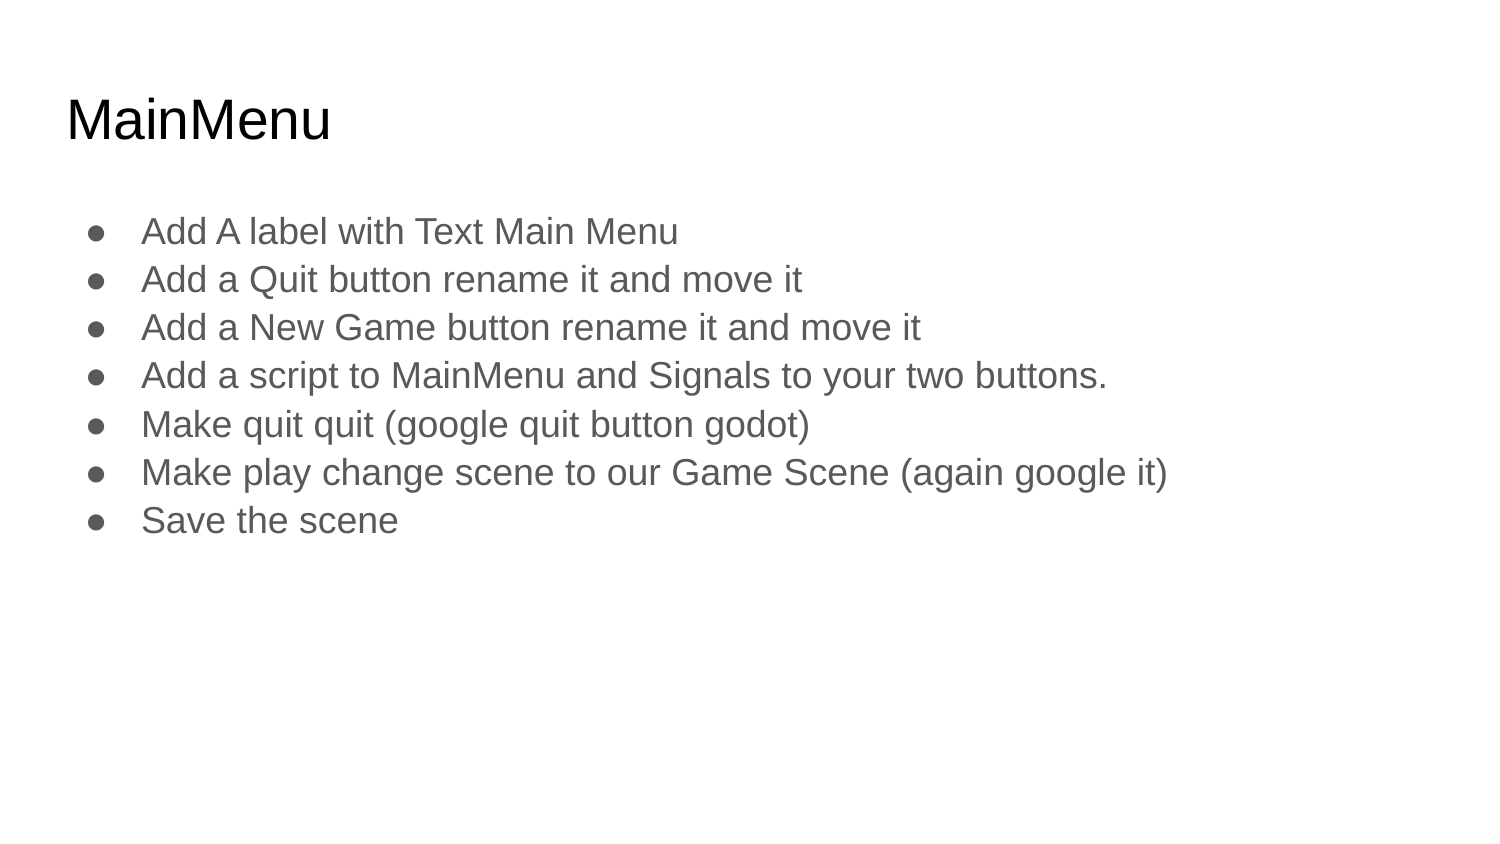

# MainMenu
Add A label with Text Main Menu
Add a Quit button rename it and move it
Add a New Game button rename it and move it
Add a script to MainMenu and Signals to your two buttons.
Make quit quit (google quit button godot)
Make play change scene to our Game Scene (again google it)
Save the scene